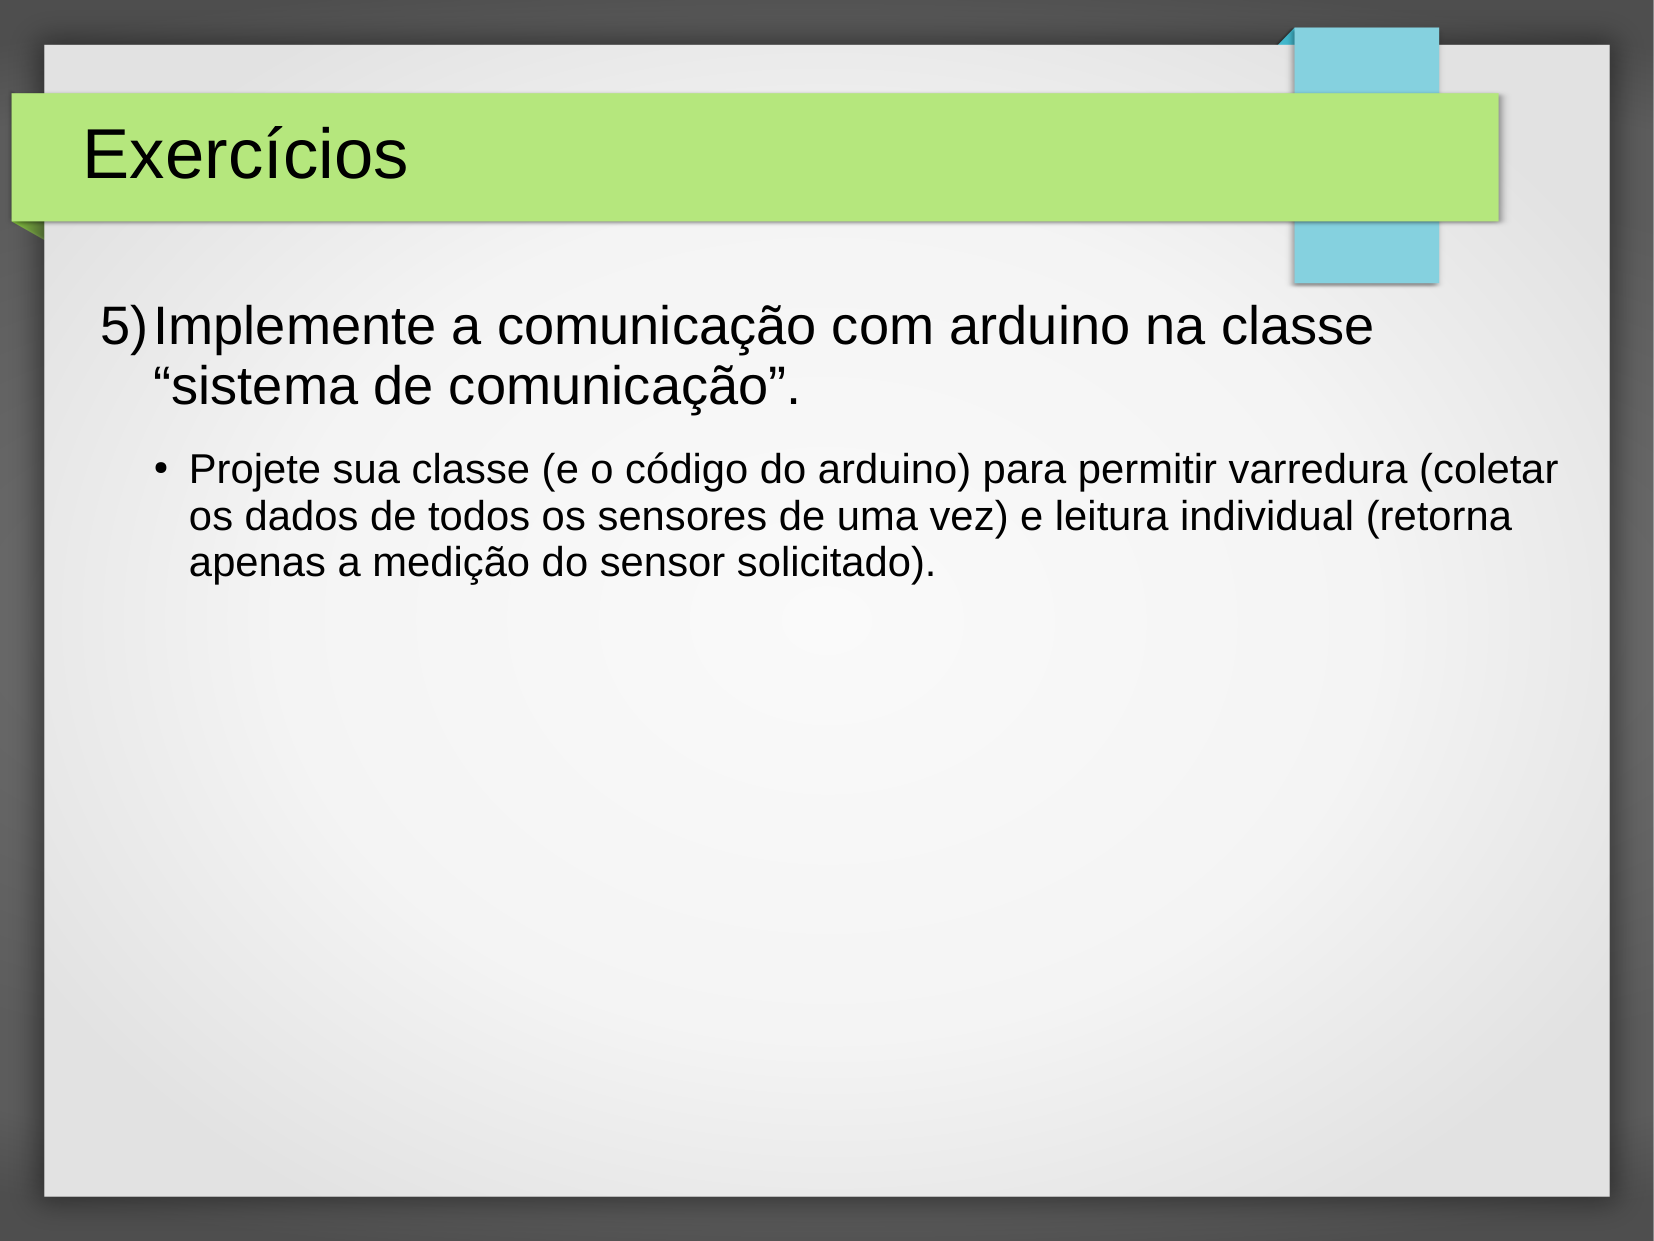

# Exercícios
Implemente a comunicação com arduino na classe “sistema de comunicação”.
Projete sua classe (e o código do arduino) para permitir varredura (coletar os dados de todos os sensores de uma vez) e leitura individual (retorna apenas a medição do sensor solicitado).